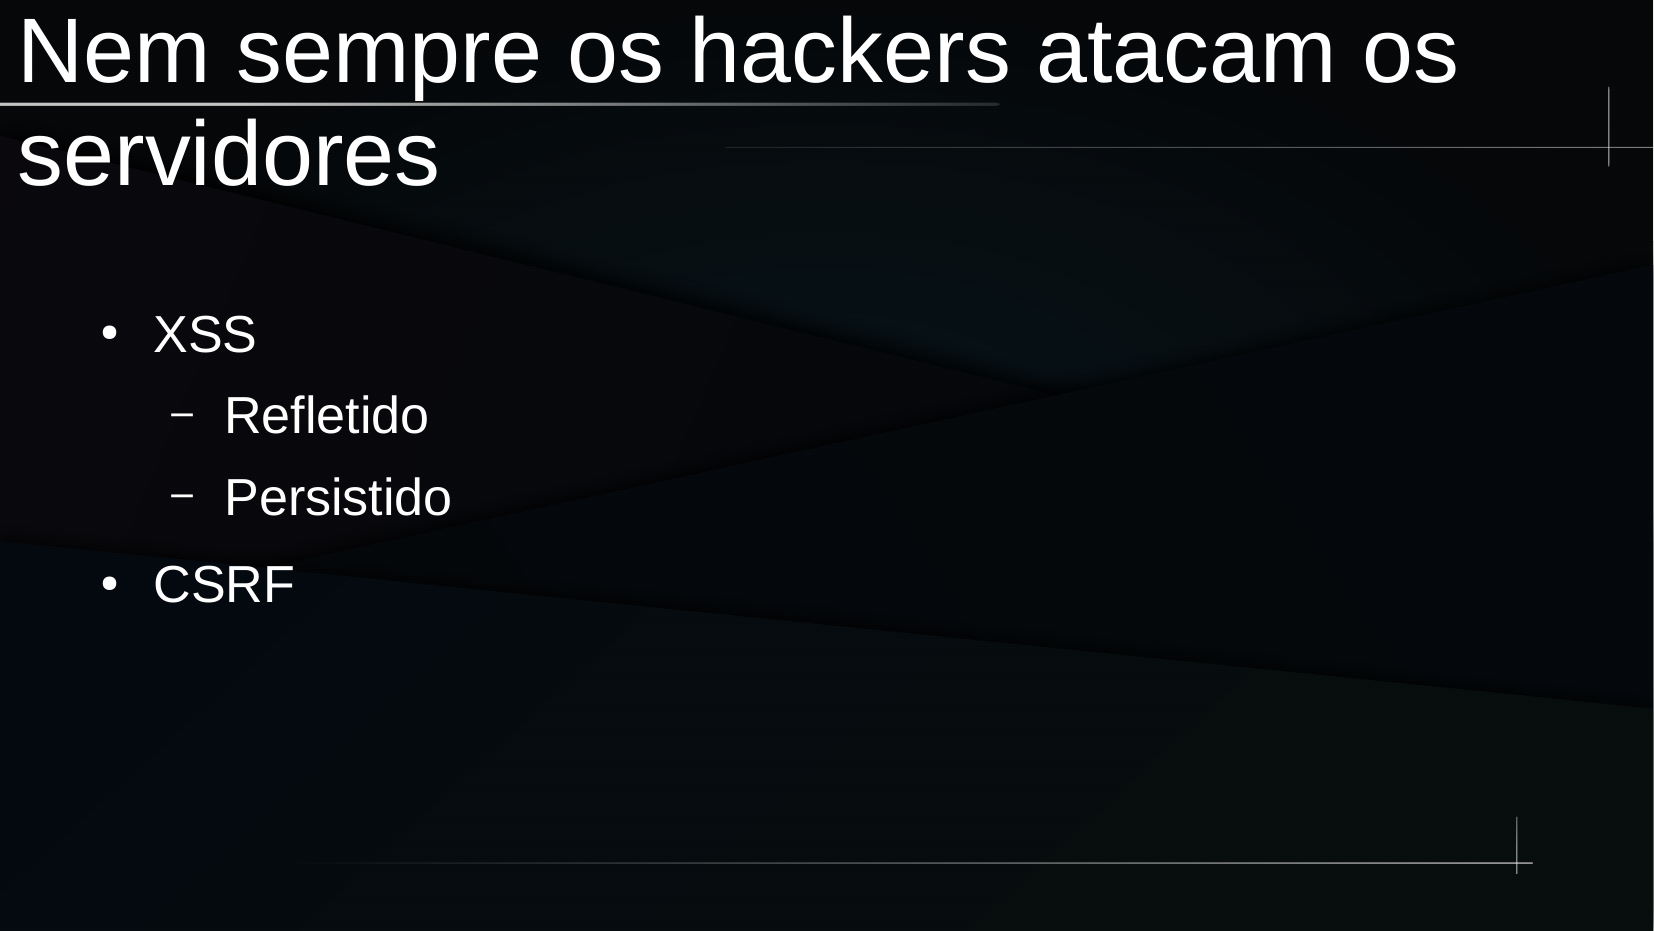

# Nem sempre os hackers atacam os servidores
XSS
Refletido
Persistido
CSRF